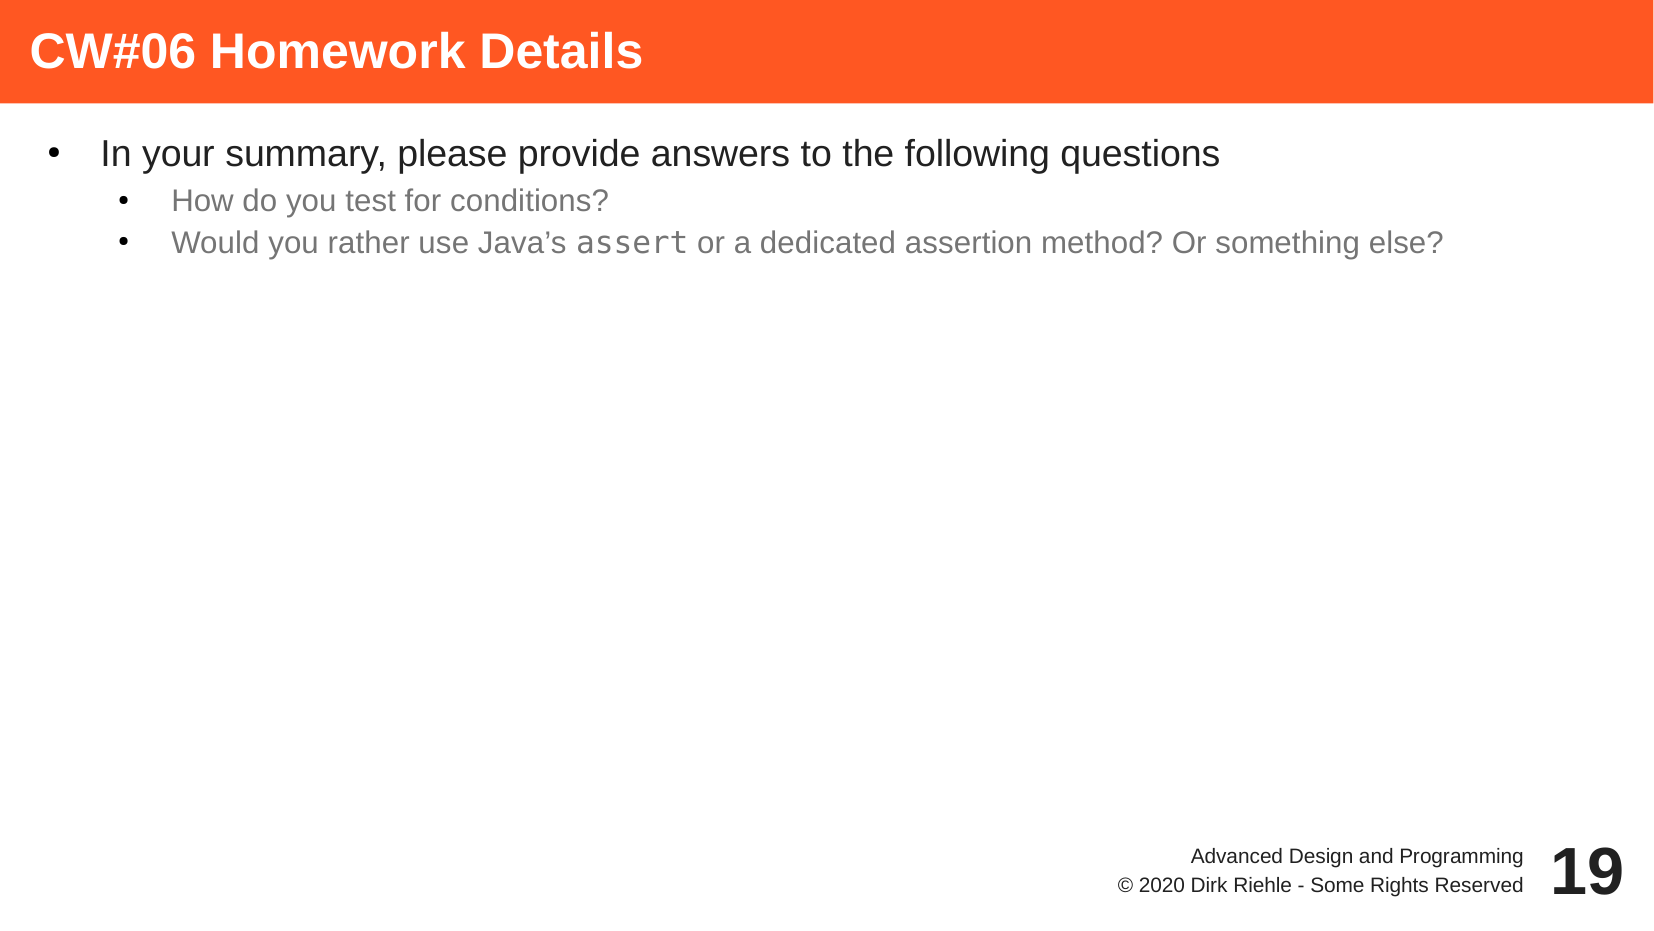

# CW#06 Homework Details
In your summary, please provide answers to the following questions
How do you test for conditions?
Would you rather use Java’s assert or a dedicated assertion method? Or something else?
Advanced Design and Programming
19
© 2020 Dirk Riehle - Some Rights Reserved